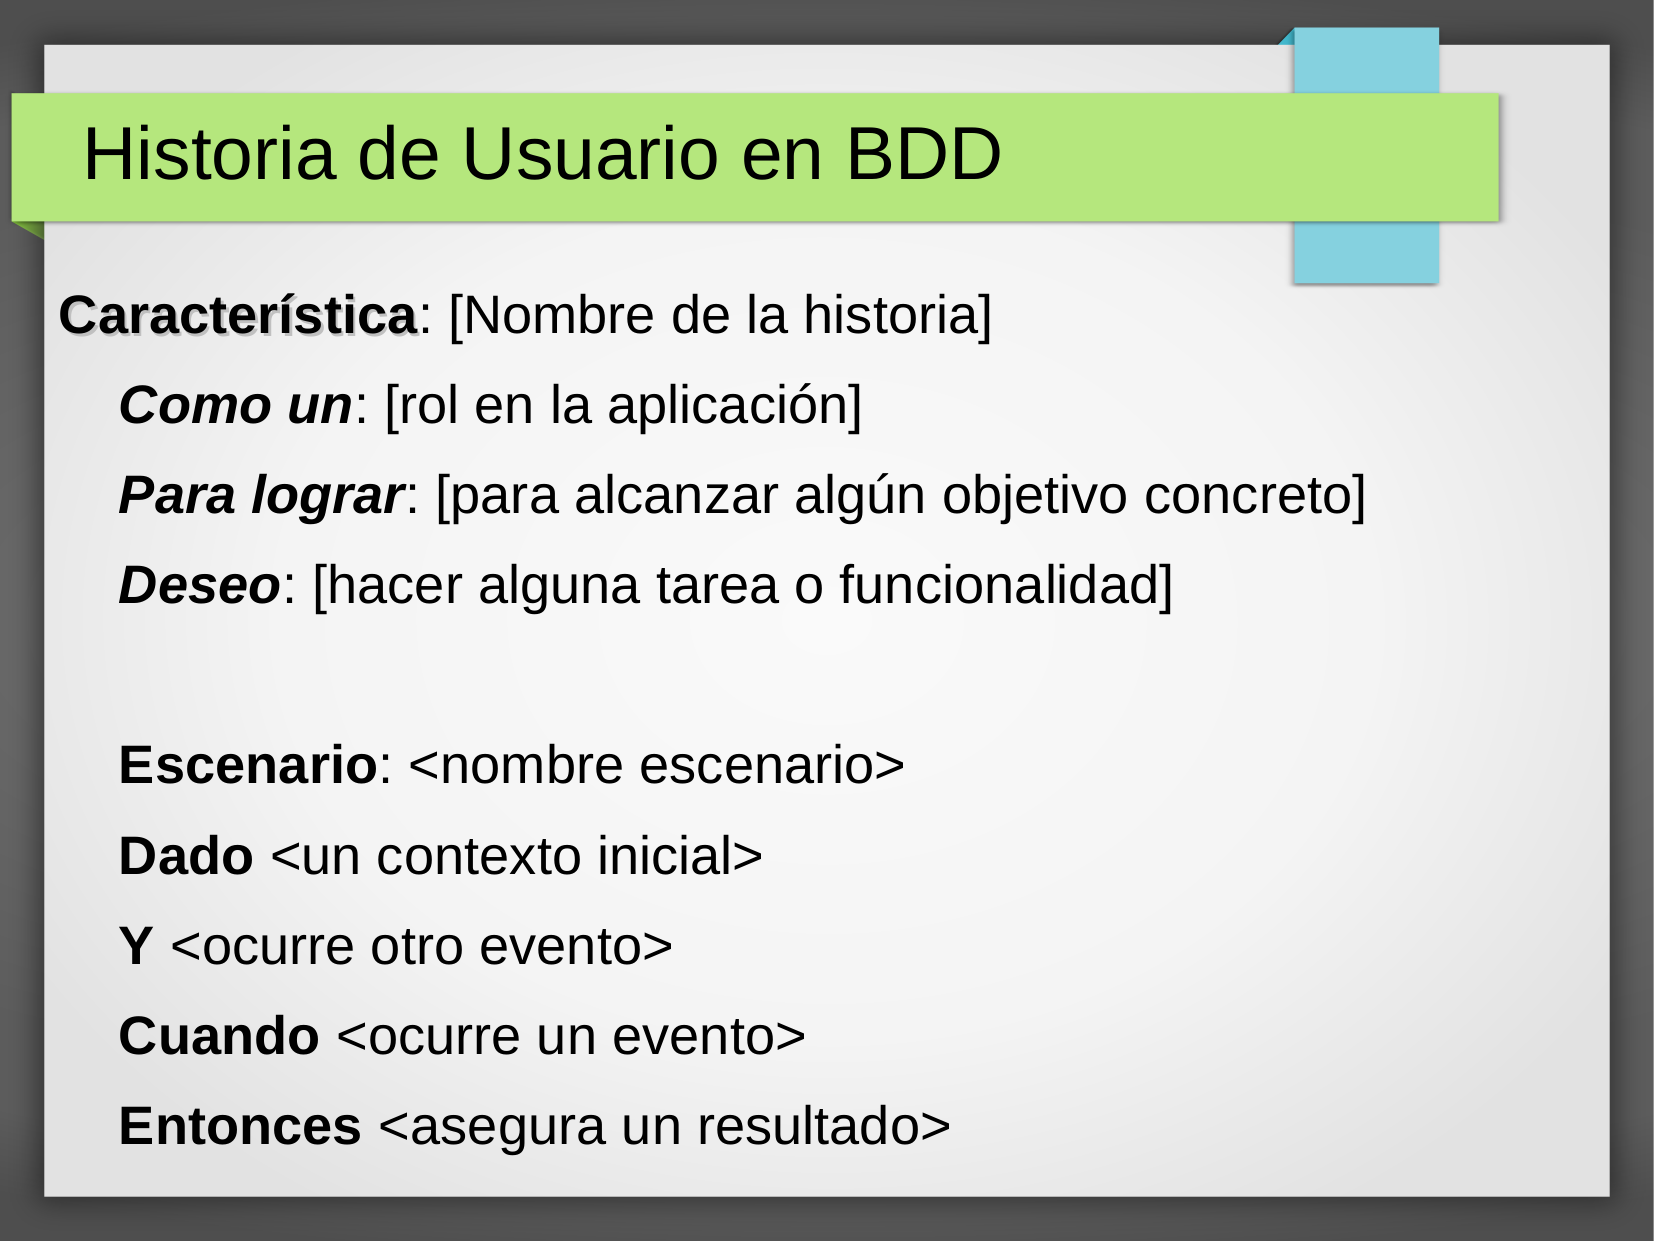

# Historia de Usuario en BDD
Característica: [Nombre de la historia]
 Como un: [rol en la aplicación]
 Para lograr: [para alcanzar algún objetivo concreto]
 Deseo: [hacer alguna tarea o funcionalidad]
 Escenario: <nombre escenario>
 Dado <un contexto inicial>
 Y <ocurre otro evento>
 Cuando <ocurre un evento>
 Entonces <asegura un resultado>